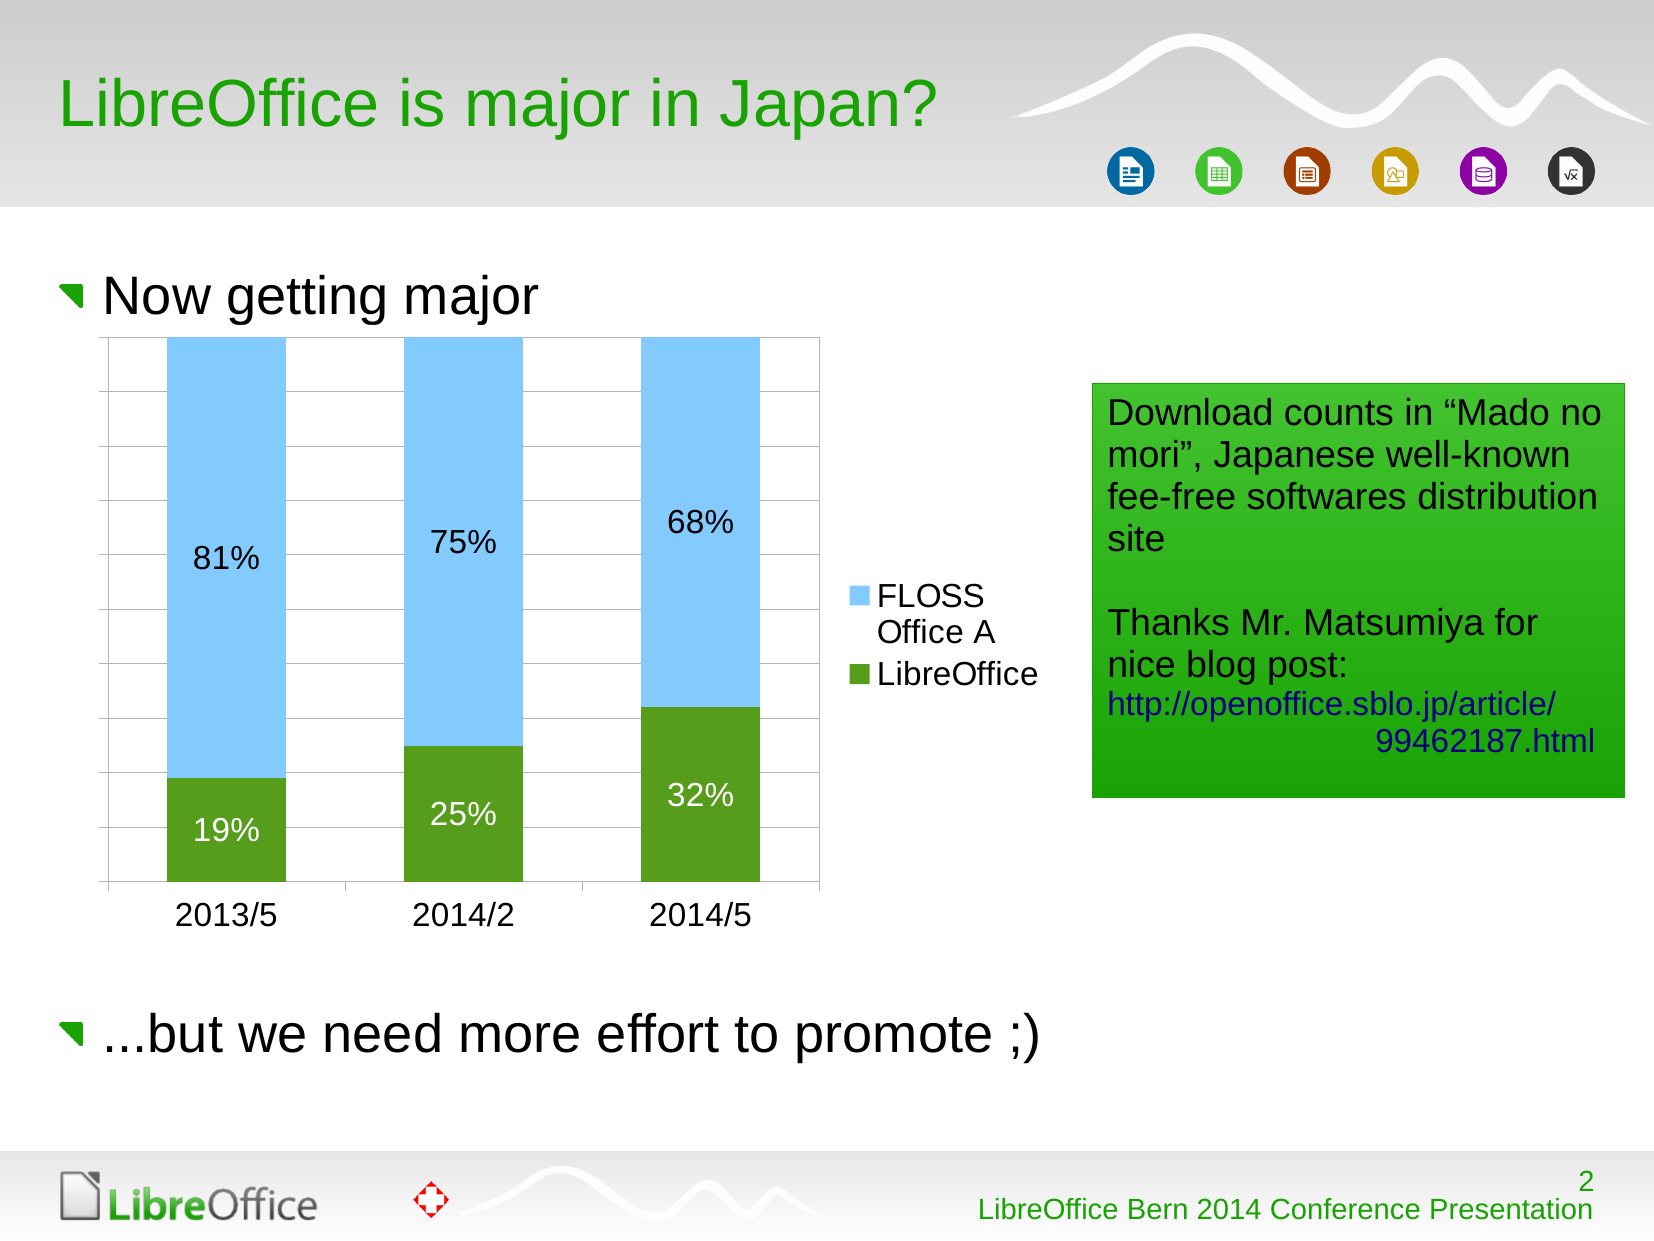

# LibreOffice is major in Japan?
Now getting major
...but we need more effort to promote ;)
### Chart
| Category | LibreOffice | FLOSS
Office A |
|---|---|---|
| 2013/5 | 19.0 | 81.0 |
| 2014/2 | 25.0 | 75.0 |
| 2014/5 | 32.0 | 68.0 |Download counts in “Mado no mori”, Japanese well-known fee-free softwares distribution site
Thanks Mr. Matsumiya for nice blog post:
http://openoffice.sblo.jp/article/
 99462187.html
2
LibreOffice Bern 2014 Conference Presentation